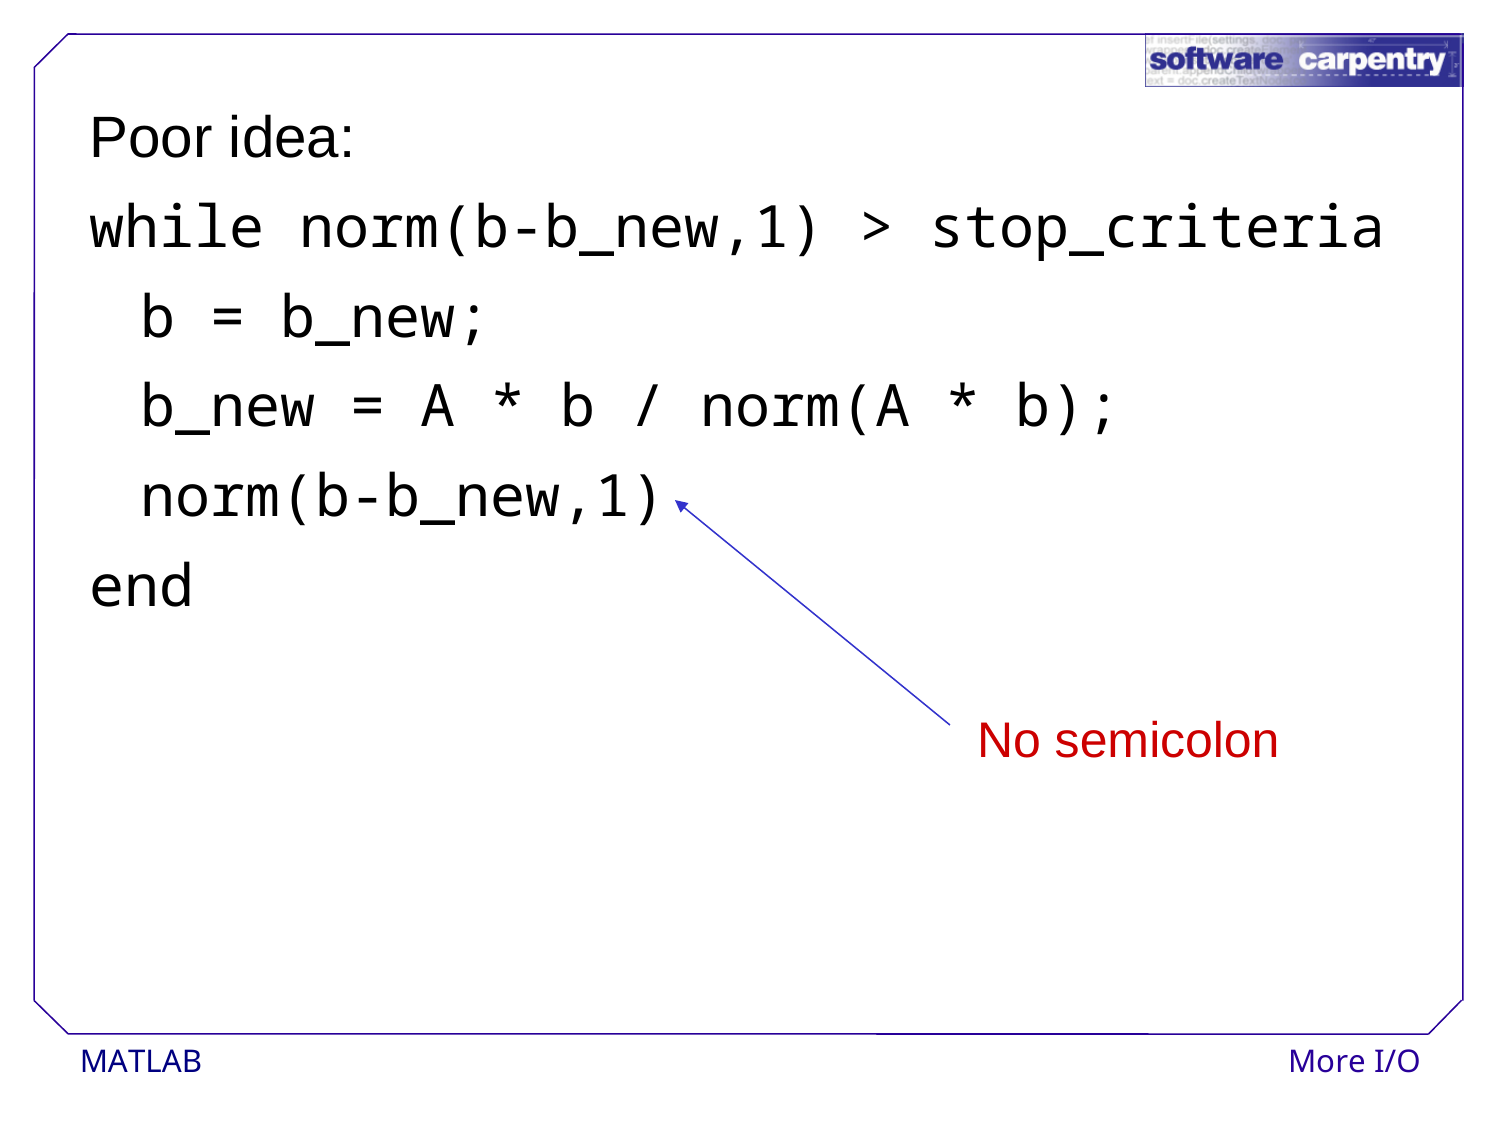

# Poor idea:
while norm(b-b_new,1) > stop_criteria
	b = b_new;
	b_new = A * b / norm(A * b);
	norm(b-b_new,1)
end
No semicolon